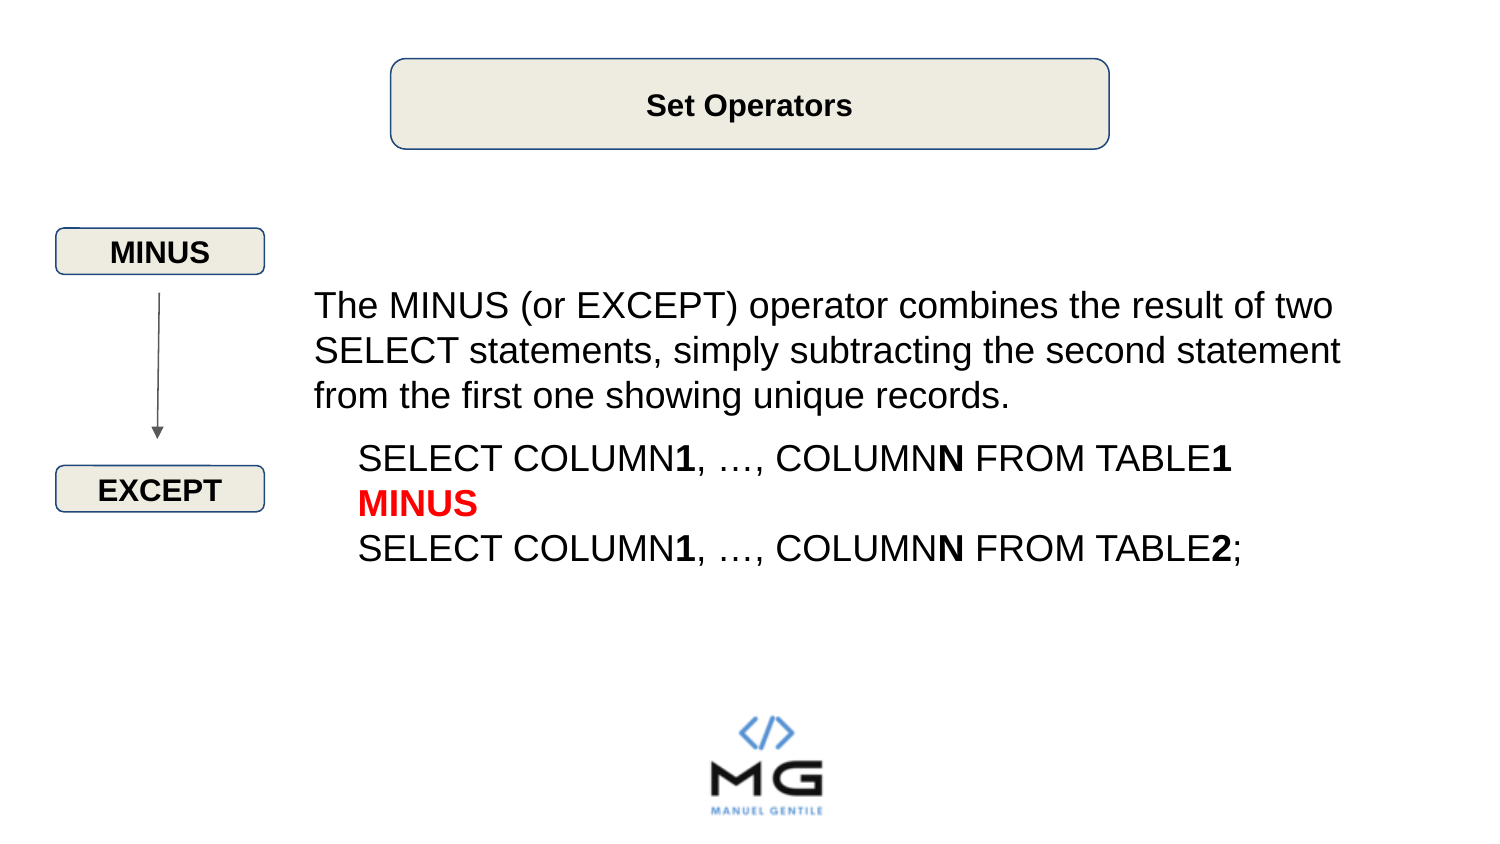

Set Operators
MINUS
The MINUS (or EXCEPT) operator combines the result of two SELECT statements, simply subtracting the second statement from the first one showing unique records.
SELECT COLUMN1, …, COLUMNN FROM TABLE1
MINUS
SELECT COLUMN1, …, COLUMNN FROM TABLE2;
EXCEPT